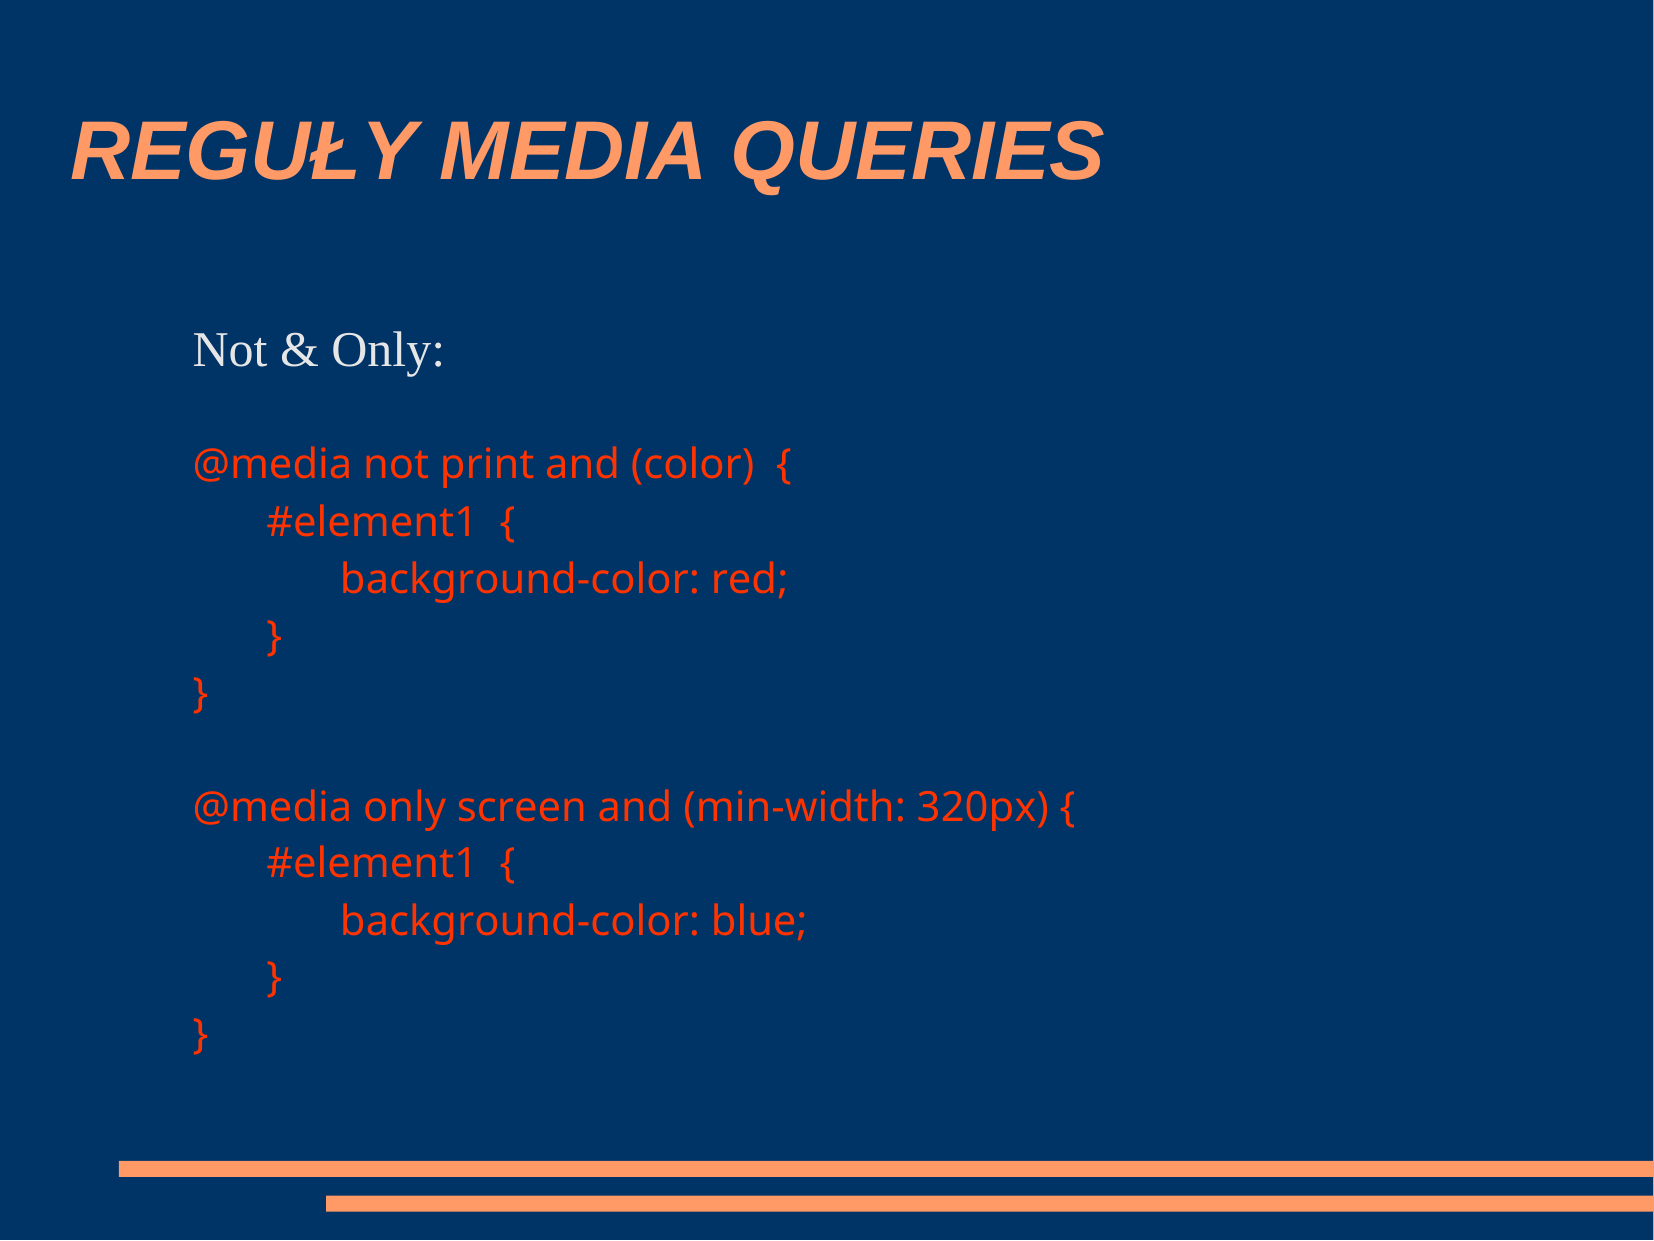

# REGUŁY MEDIA QUERIES
Not & Only:
@media not print and (color) {
	#element1 {
		background-color: red;
	}
}
@media only screen and (min-width: 320px) {
	#element1 {
		background-color: blue;
	}
}